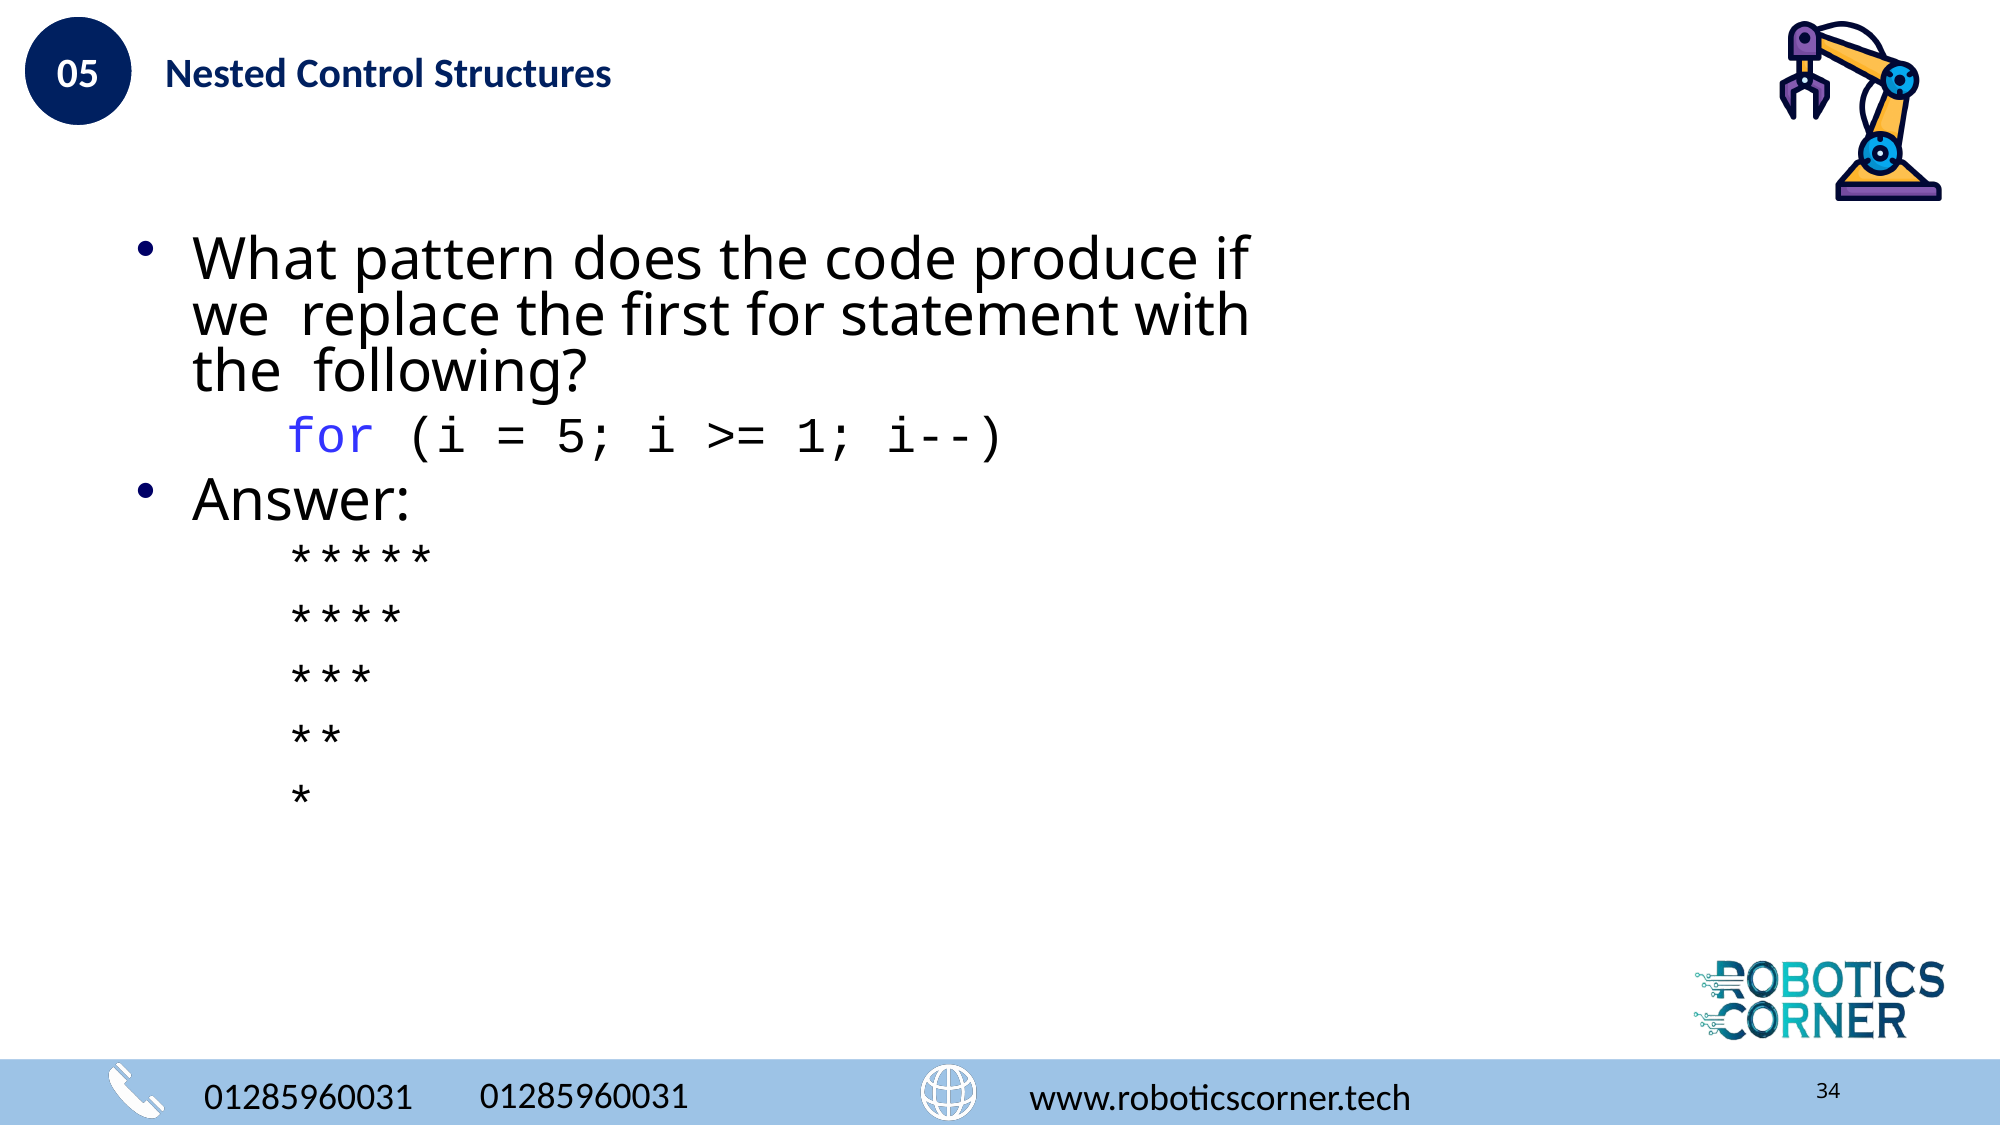

05
Nested Control Structures
What pattern does the code produce if we replace the first for statement with the following?
for (i = 5; i >= 1; i--)
Answer:
*****
****
***
**
*
C++ Programming: From Problem Analysis to Program Design, Third Edition
01285960031
01285960031
www.roboticscorner.tech